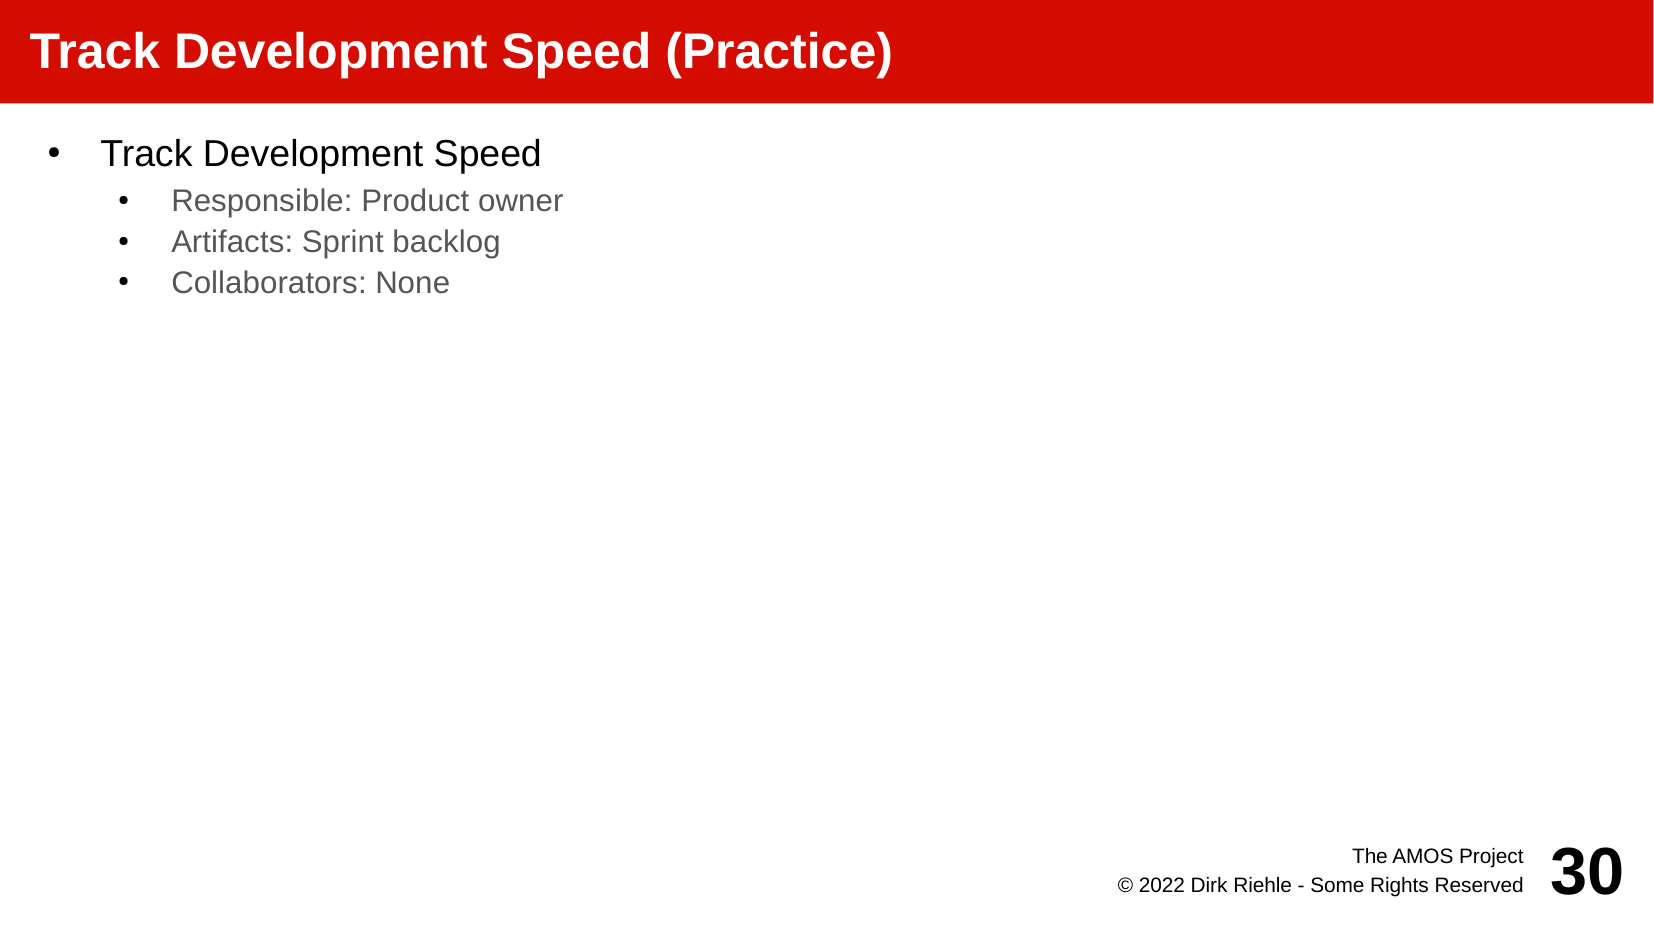

# Track Development Speed (Practice)
Track Development Speed
Responsible: Product owner
Artifacts: Sprint backlog
Collaborators: None
The AMOS Project
30
© 2022 Dirk Riehle - Some Rights Reserved